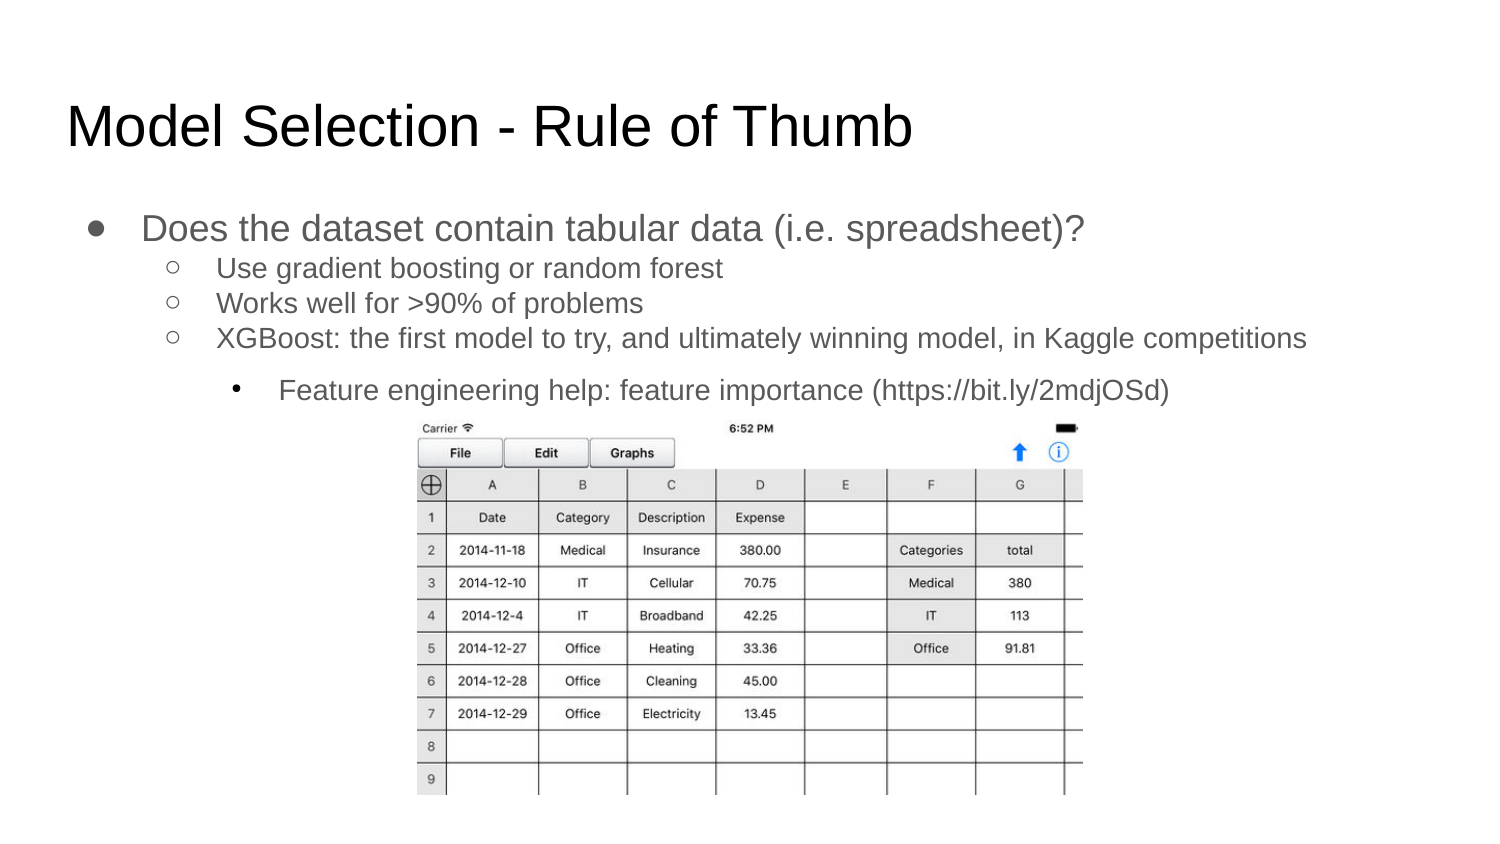

# Model Selection - Rule of Thumb
Does the dataset contain tabular data (i.e. spreadsheet)?
Use gradient boosting or random forest
Works well for >90% of problems
XGBoost: the first model to try, and ultimately winning model, in Kaggle competitions
Feature engineering help: feature importance (https://bit.ly/2mdjOSd)